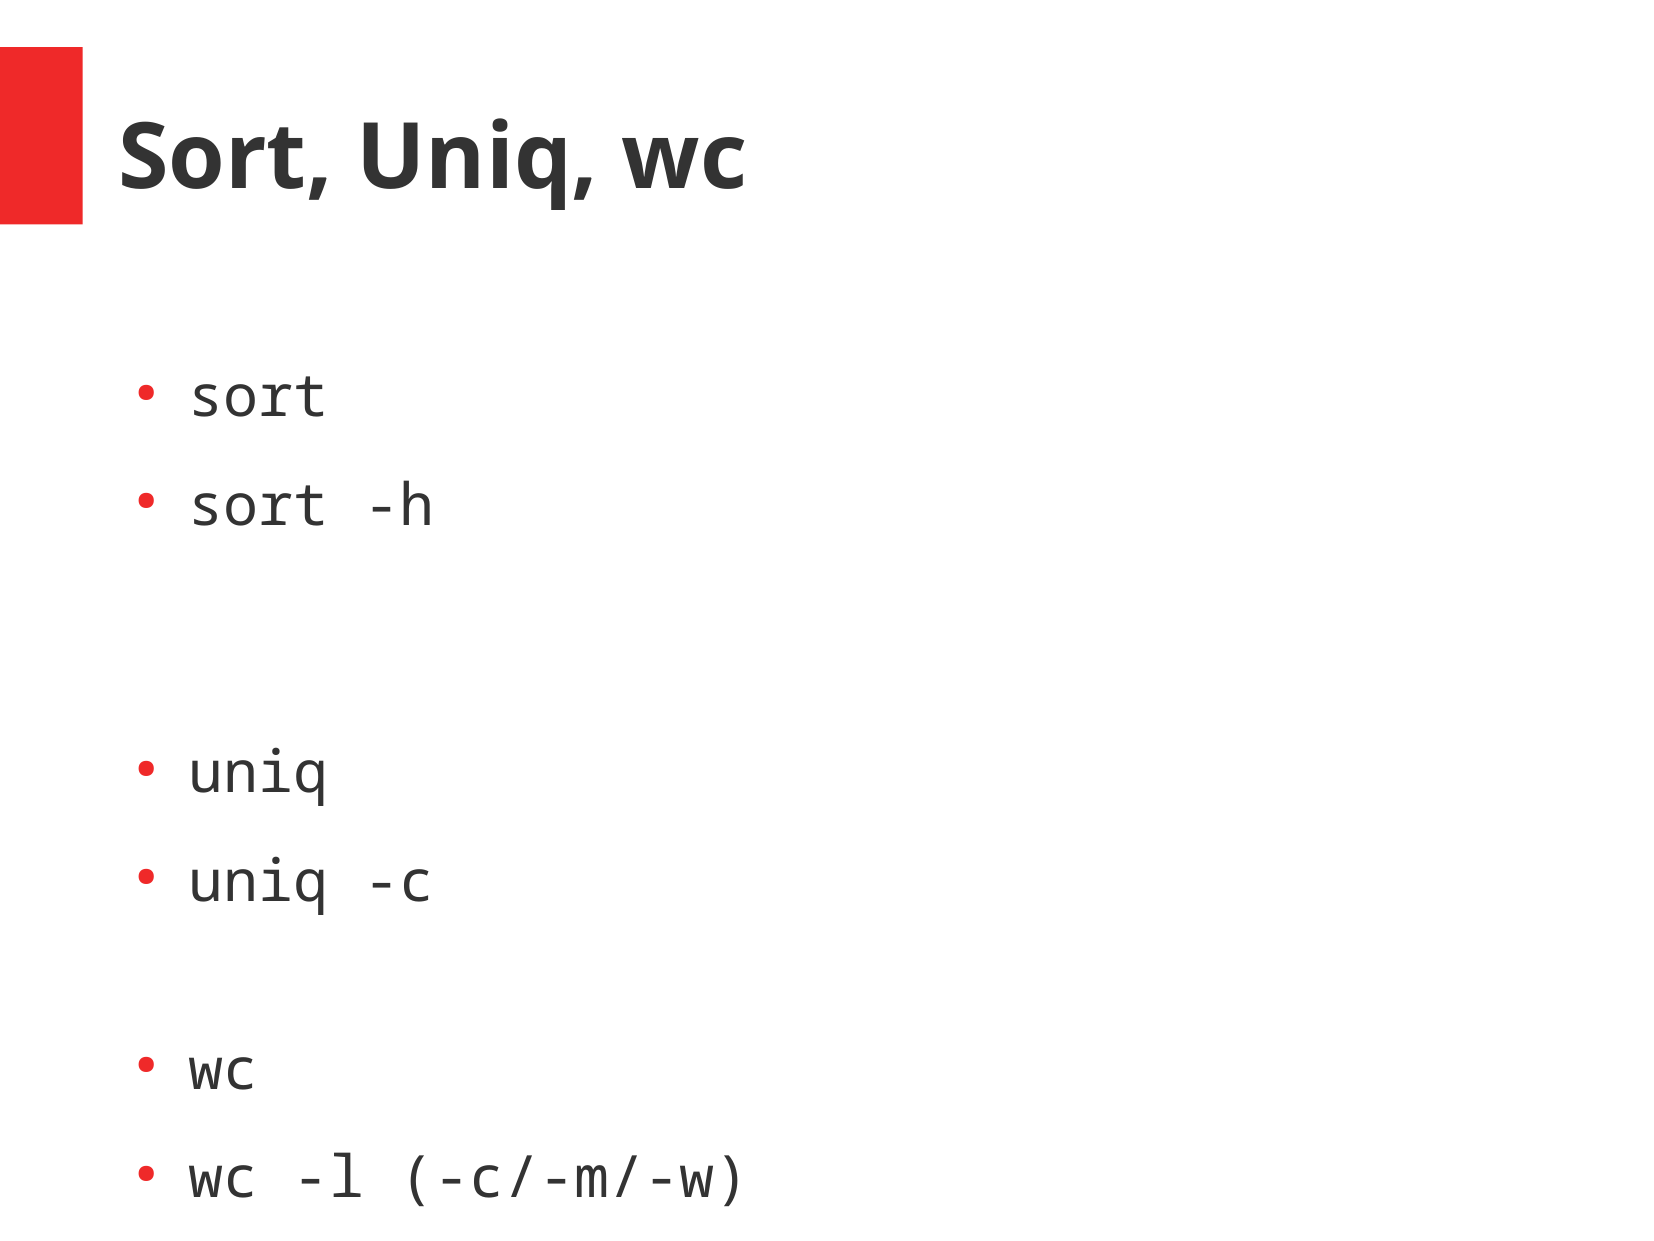

# Sort, Uniq, wc
sort
sort -h
uniq
uniq -c
wc
wc -l (-c/-m/-w)